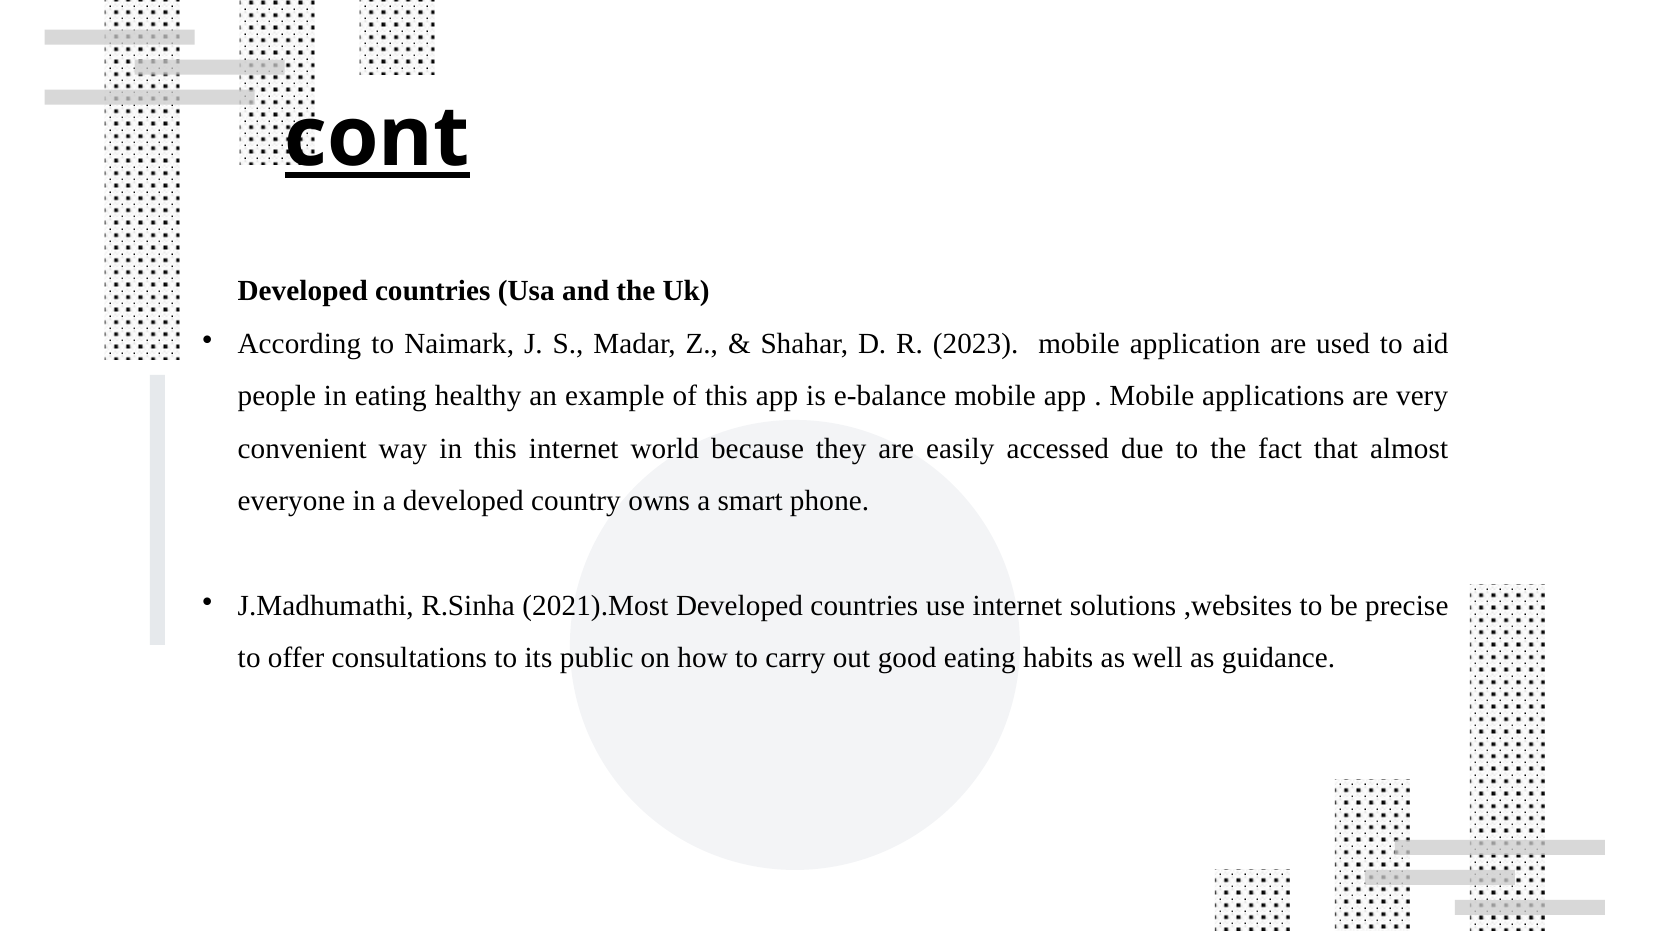

cont
Developed countries (Usa and the Uk)
According to Naimark, J. S., Madar, Z., & Shahar, D. R. (2023). mobile application are used to aid people in eating healthy an example of this app is e-balance mobile app . Mobile applications are very convenient way in this internet world because they are easily accessed due to the fact that almost everyone in a developed country owns a smart phone.
J.Madhumathi, R.Sinha (2021).Most Developed countries use internet solutions ,websites to be precise to offer consultations to its public on how to carry out good eating habits as well as guidance.